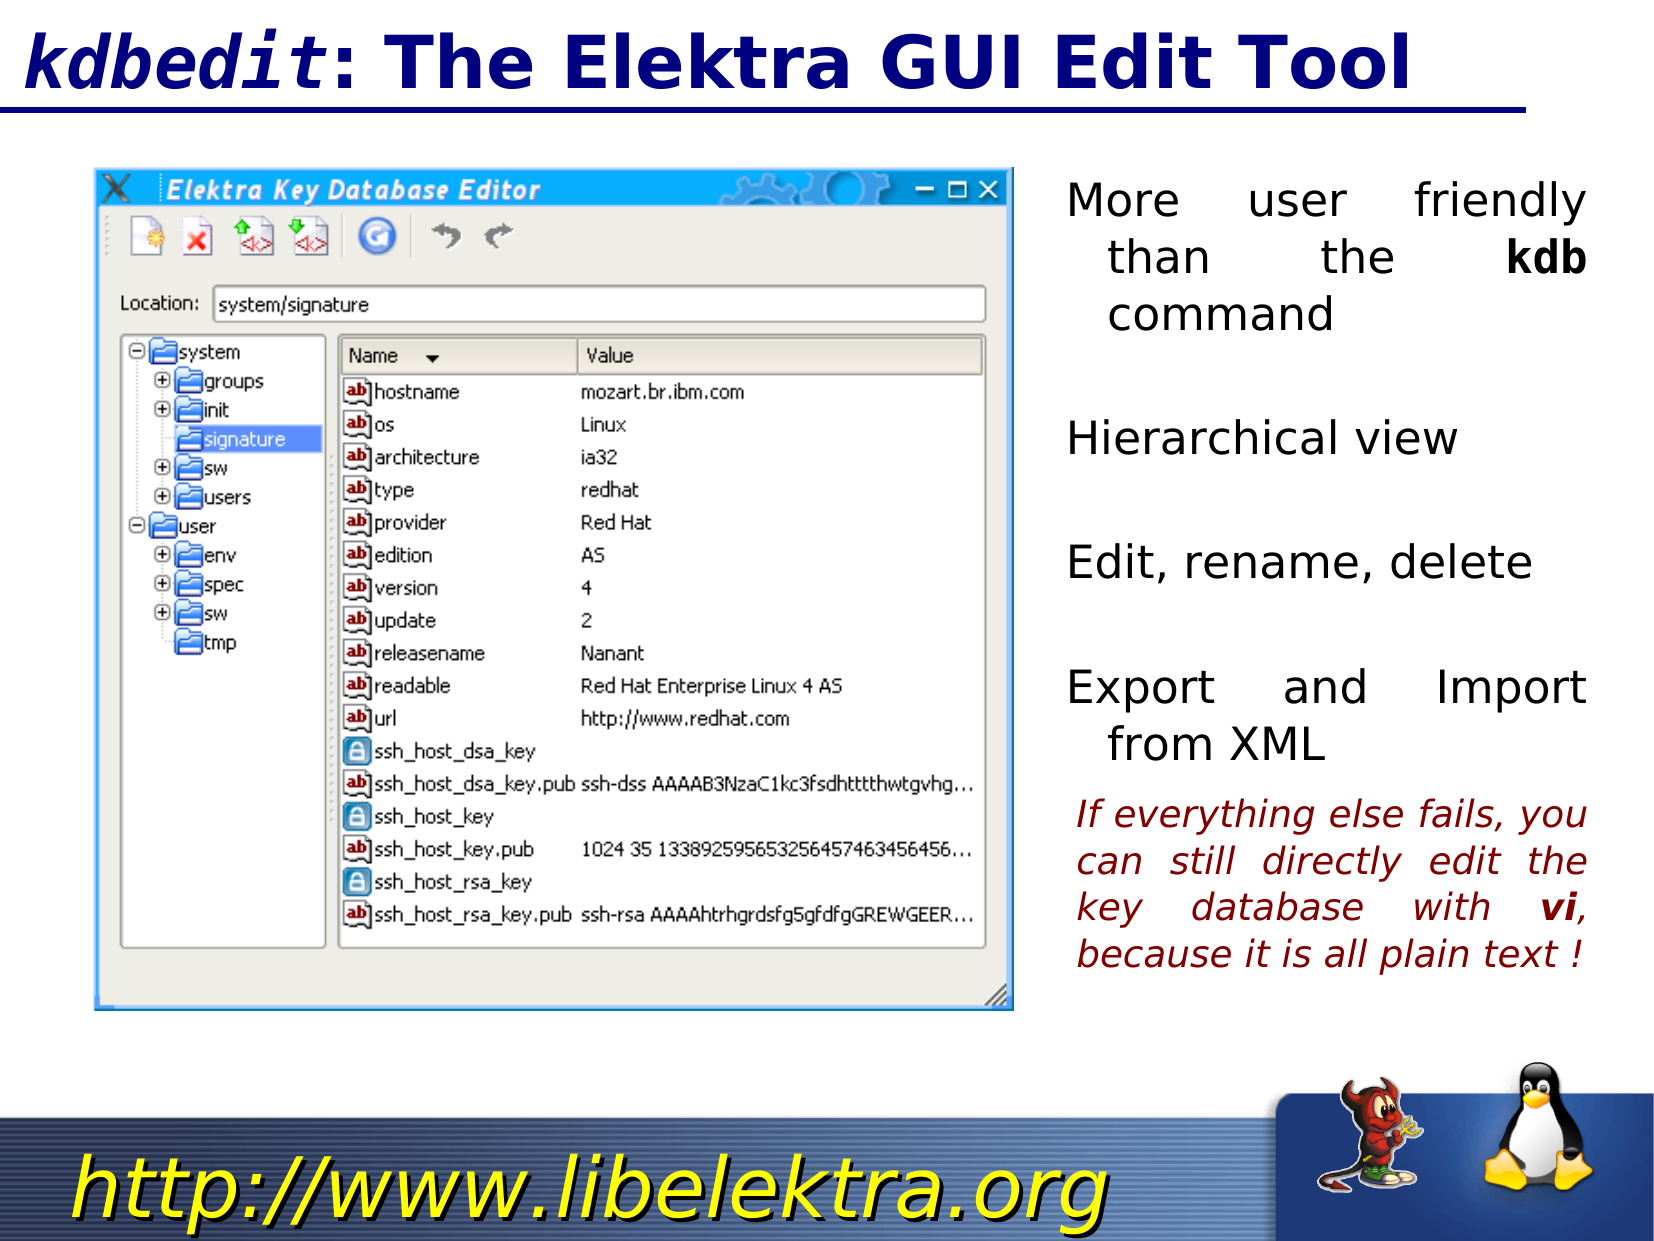

kdbedit: The Elektra GUI Edit Tool
# More user friendly than the kdb command
Hierarchical view
Edit, rename, delete
Export and Import from XML
If everything else fails, you can still directly edit the key database with vi, because it is all plain text !